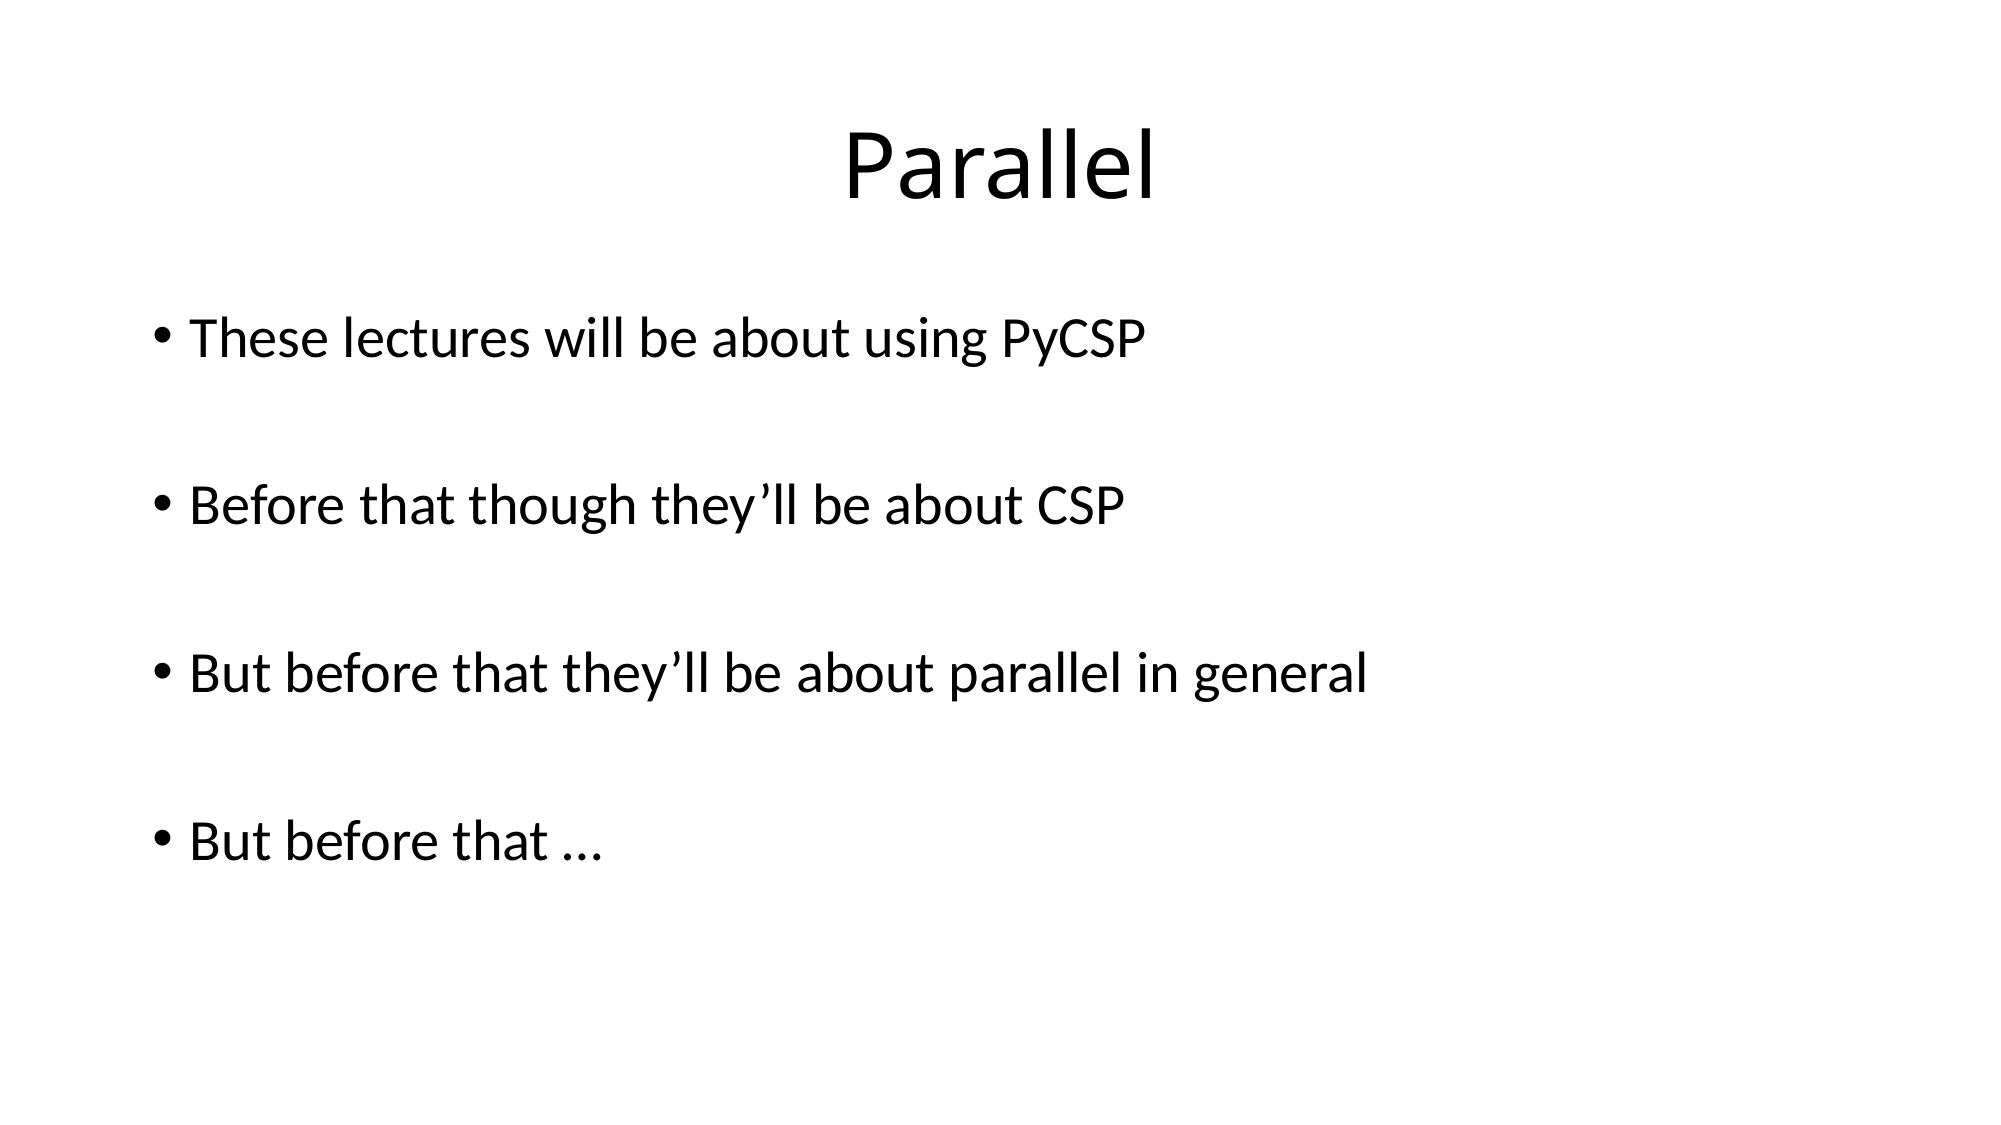

# Parallel
These lectures will be about using PyCSP
Before that though they’ll be about CSP
But before that they’ll be about parallel in general
But before that …